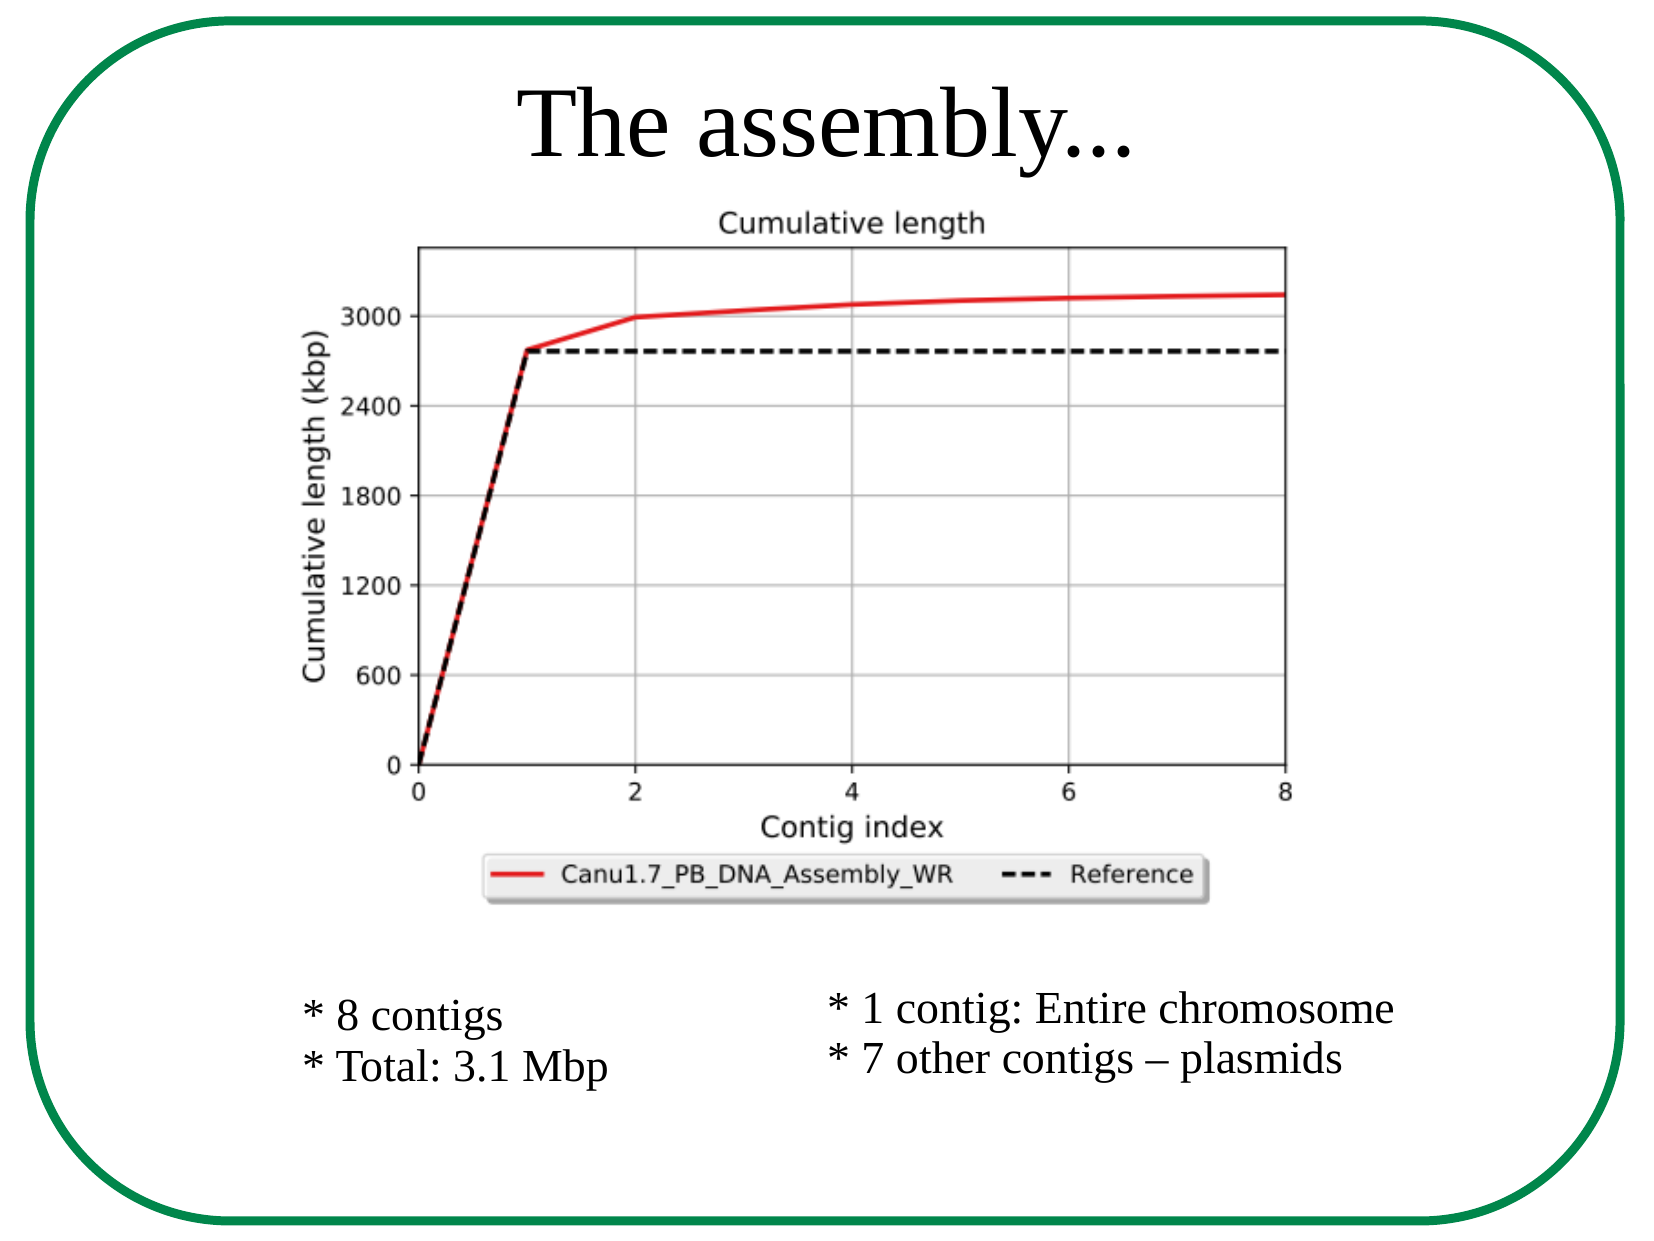

The assembly...
* 1 contig: Entire chromosome
* 7 other contigs – plasmids
* 8 contigs
* Total: 3.1 Mbp